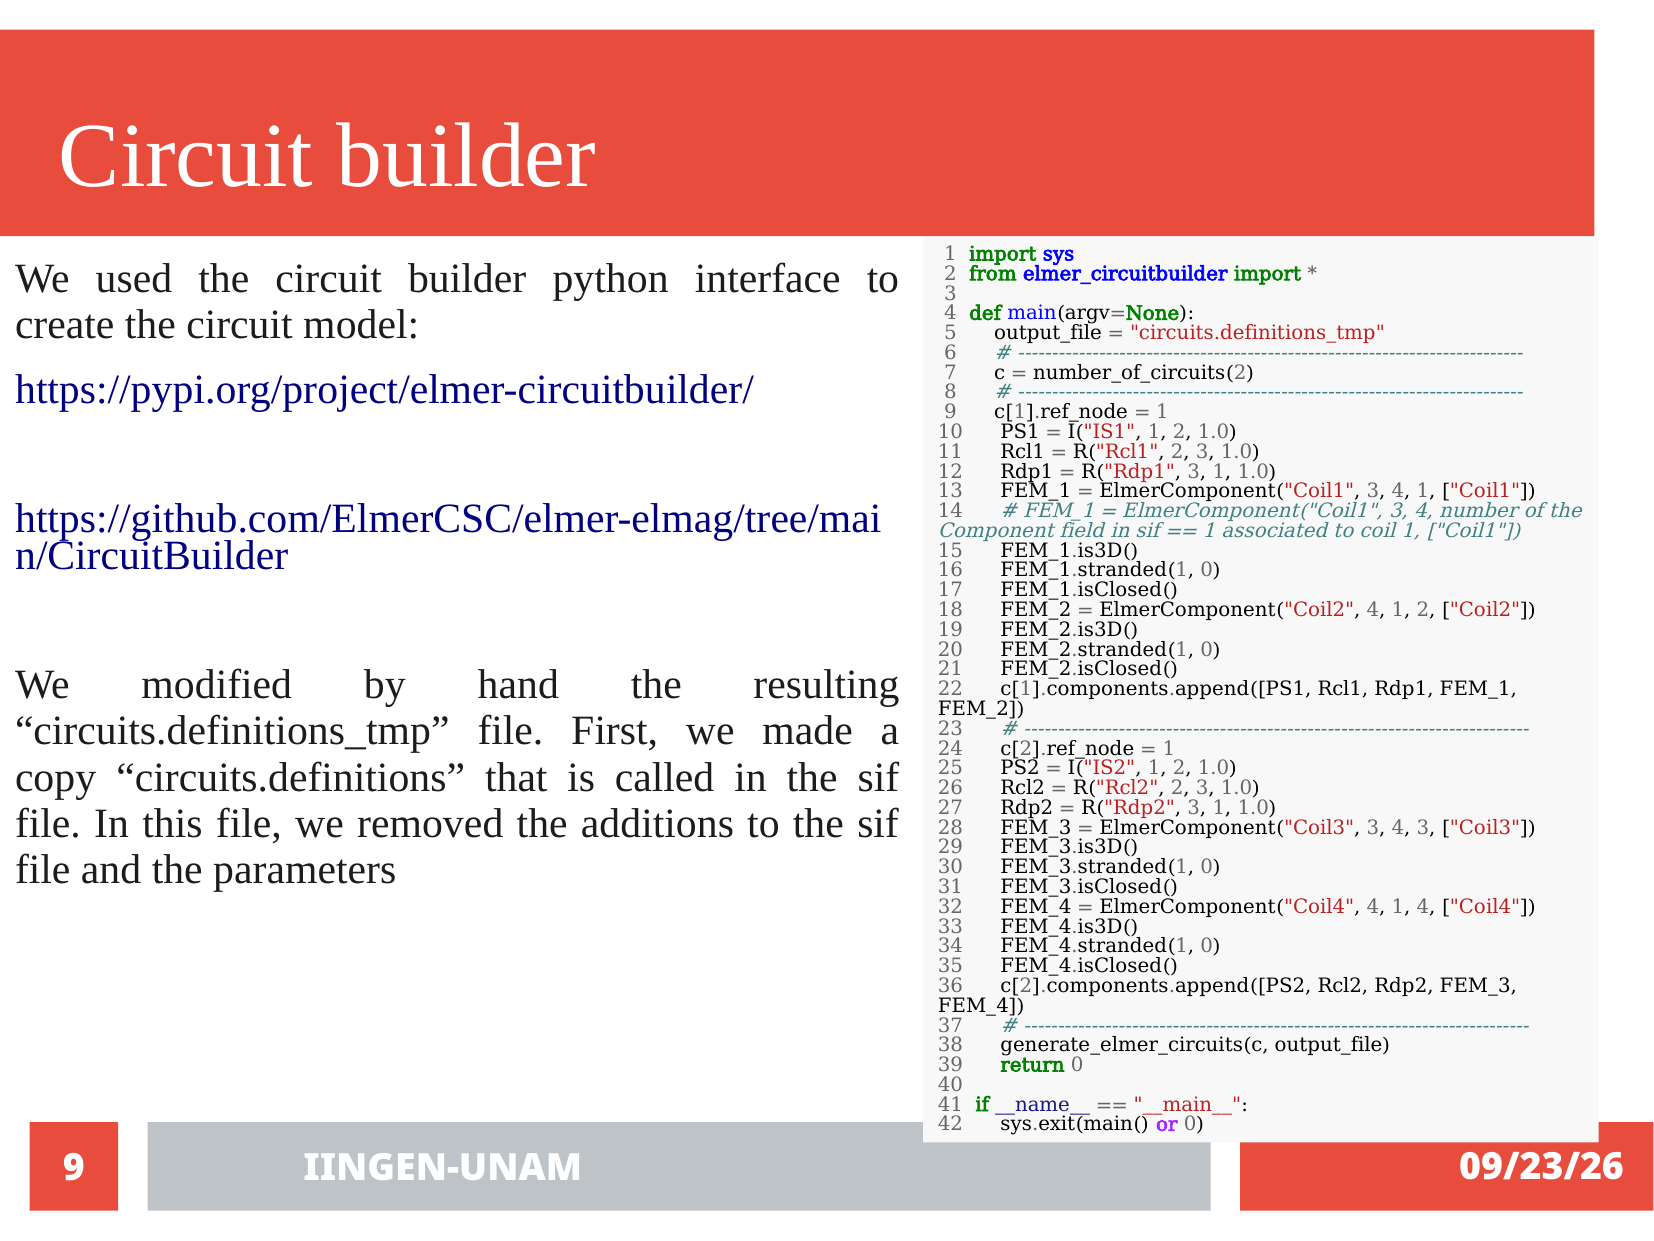

# Circuit builder
 1 import sys
 2 from elmer_circuitbuilder import *
 3
 4 def main(argv=None):
 5 output_file = "circuits.definitions_tmp"
 6 # ---------------------------------------------------------------------------
 7 c = number_of_circuits(2)
 8 # ---------------------------------------------------------------------------
 9 c[1].ref_node = 1
10 PS1 = I("IS1", 1, 2, 1.0)
11 Rcl1 = R("Rcl1", 2, 3, 1.0)
12 Rdp1 = R("Rdp1", 3, 1, 1.0)
13 FEM_1 = ElmerComponent("Coil1", 3, 4, 1, ["Coil1"])
14 # FEM_1 = ElmerComponent("Coil1", 3, 4, number of the Component field in sif == 1 associated to coil 1, ["Coil1"])
15 FEM_1.is3D()
16 FEM_1.stranded(1, 0)
17 FEM_1.isClosed()
18 FEM_2 = ElmerComponent("Coil2", 4, 1, 2, ["Coil2"])
19 FEM_2.is3D()
20 FEM_2.stranded(1, 0)
21 FEM_2.isClosed()
22 c[1].components.append([PS1, Rcl1, Rdp1, FEM_1, FEM_2])
23 # ---------------------------------------------------------------------------
24 c[2].ref_node = 1
25 PS2 = I("IS2", 1, 2, 1.0)
26 Rcl2 = R("Rcl2", 2, 3, 1.0)
27 Rdp2 = R("Rdp2", 3, 1, 1.0)
28 FEM_3 = ElmerComponent("Coil3", 3, 4, 3, ["Coil3"])
29 FEM_3.is3D()
30 FEM_3.stranded(1, 0)
31 FEM_3.isClosed()
32 FEM_4 = ElmerComponent("Coil4", 4, 1, 4, ["Coil4"])
33 FEM_4.is3D()
34 FEM_4.stranded(1, 0)
35 FEM_4.isClosed()
36 c[2].components.append([PS2, Rcl2, Rdp2, FEM_3, FEM_4])
37 # ---------------------------------------------------------------------------
38 generate_elmer_circuits(c, output_file)
39 return 0
40
41 if __name__ == "__main__":
42 sys.exit(main() or 0)
We used the circuit builder python interface to create the circuit model:
https://pypi.org/project/elmer-circuitbuilder/
https://github.com/ElmerCSC/elmer-elmag/tree/main/CircuitBuilder
We modified by hand the resulting “circuits.definitions_tmp” file. First, we made a copy “circuits.definitions” that is called in the sif file. In this file, we removed the additions to the sif file and the parameters
9
IINGEN-UNAM